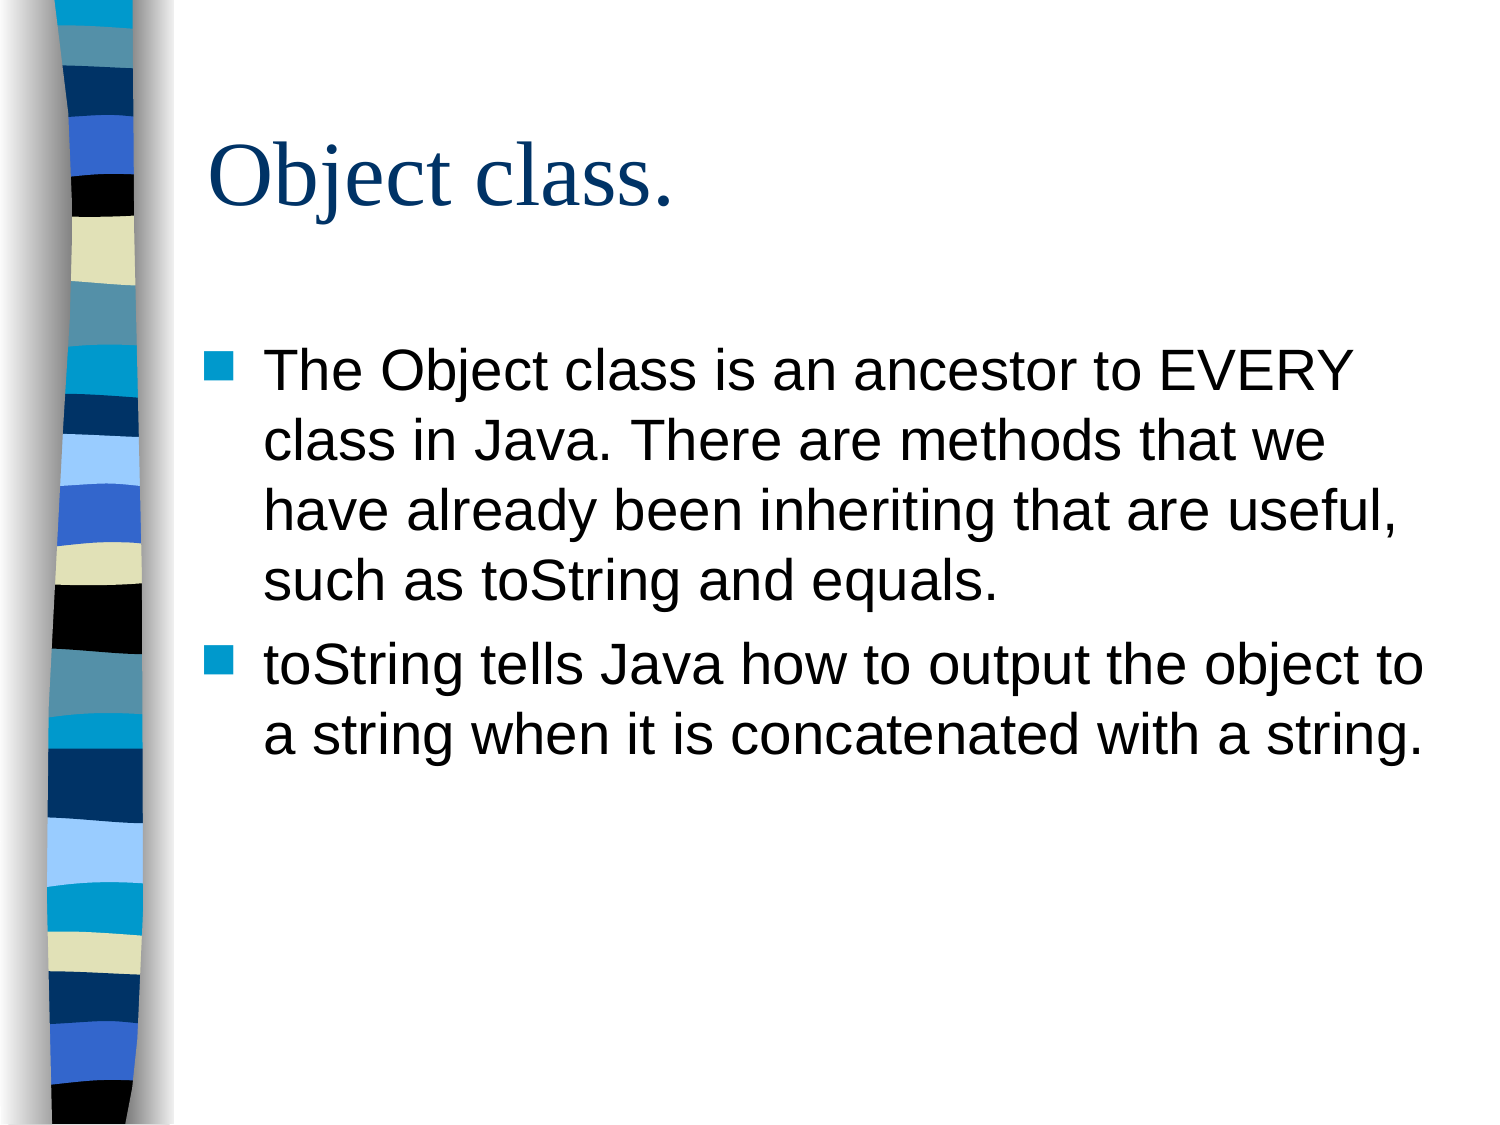

# Object class.
The Object class is an ancestor to EVERY class in Java. There are methods that we have already been inheriting that are useful, such as toString and equals.
toString tells Java how to output the object to a string when it is concatenated with a string.